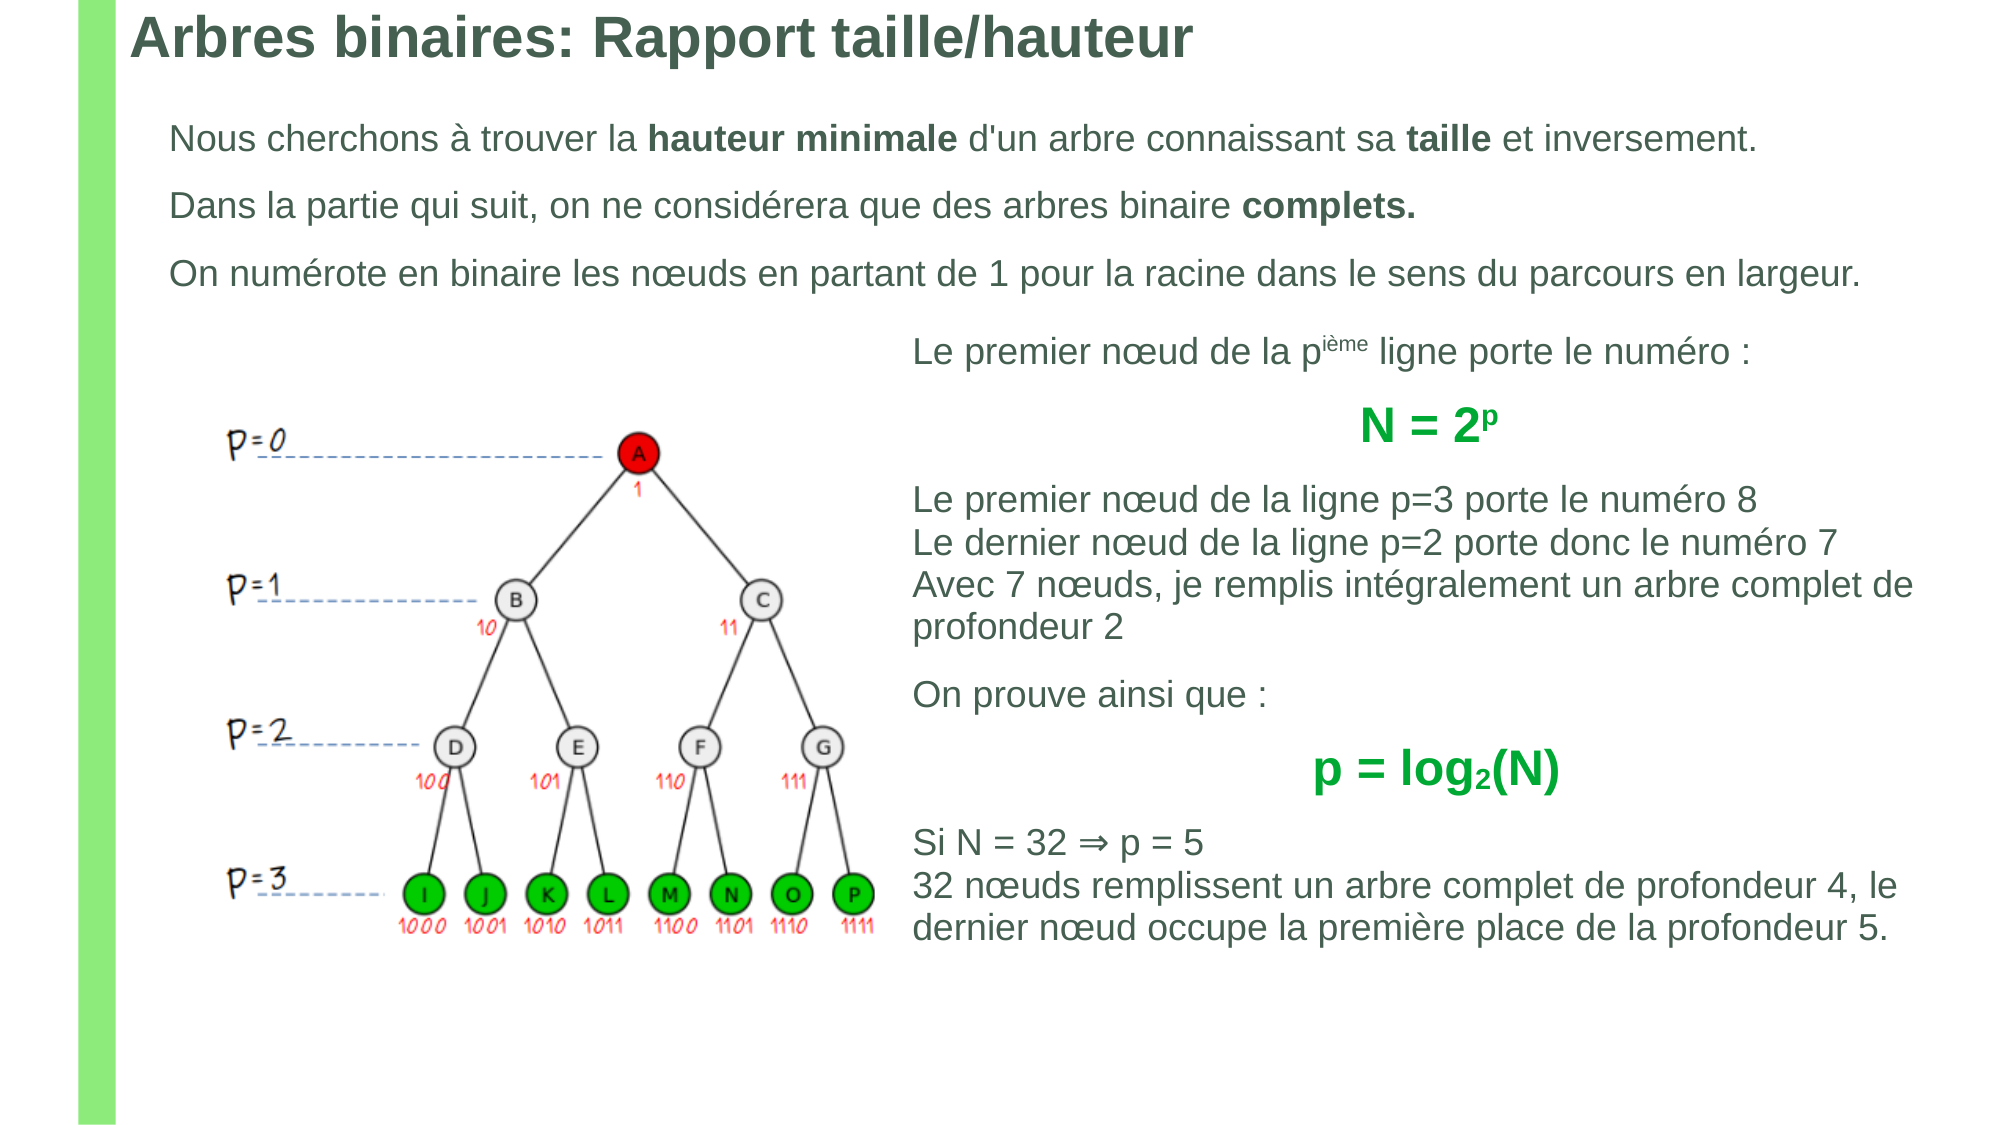

Arbres binaires: Rapport taille/hauteur
Nous cherchons à trouver la hauteur minimale d'un arbre connaissant sa taille et inversement.
Dans la partie qui suit, on ne considérera que des arbres binaire complets.
On numérote en binaire les nœuds en partant de 1 pour la racine dans le sens du parcours en largeur.
Le premier nœud de la pième ligne porte le numéro :
N = 2p
Le premier nœud de la ligne p=3 porte le numéro 8
Le dernier nœud de la ligne p=2 porte donc le numéro 7
Avec 7 nœuds, je remplis intégralement un arbre complet de profondeur 2
On prouve ainsi que :
p = log2(N)
Si N = 32 ⇒ p = 5 
32 nœuds remplissent un arbre complet de profondeur 4, le dernier nœud occupe la première place de la profondeur 5.